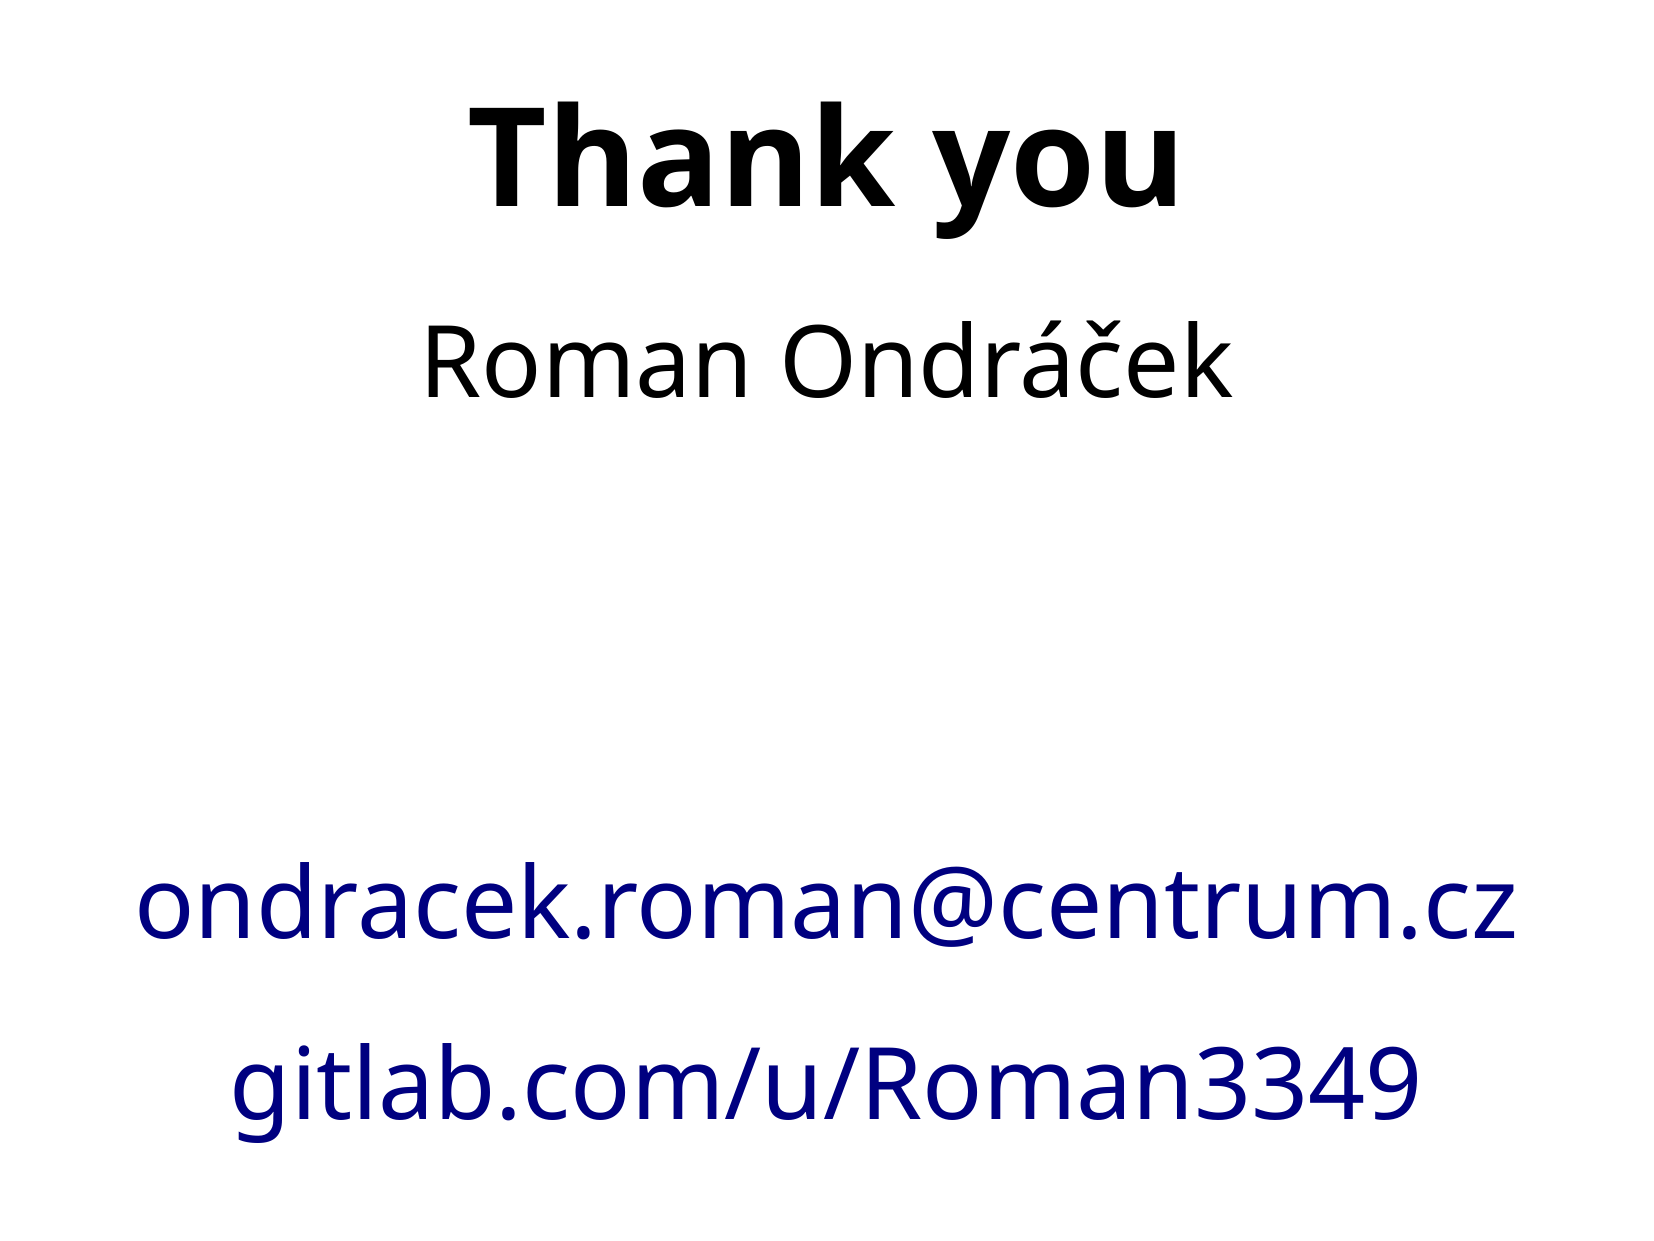

# Thank you
Roman Ondráček
ondracek.roman@centrum.cz
gitlab.com/u/Roman3349